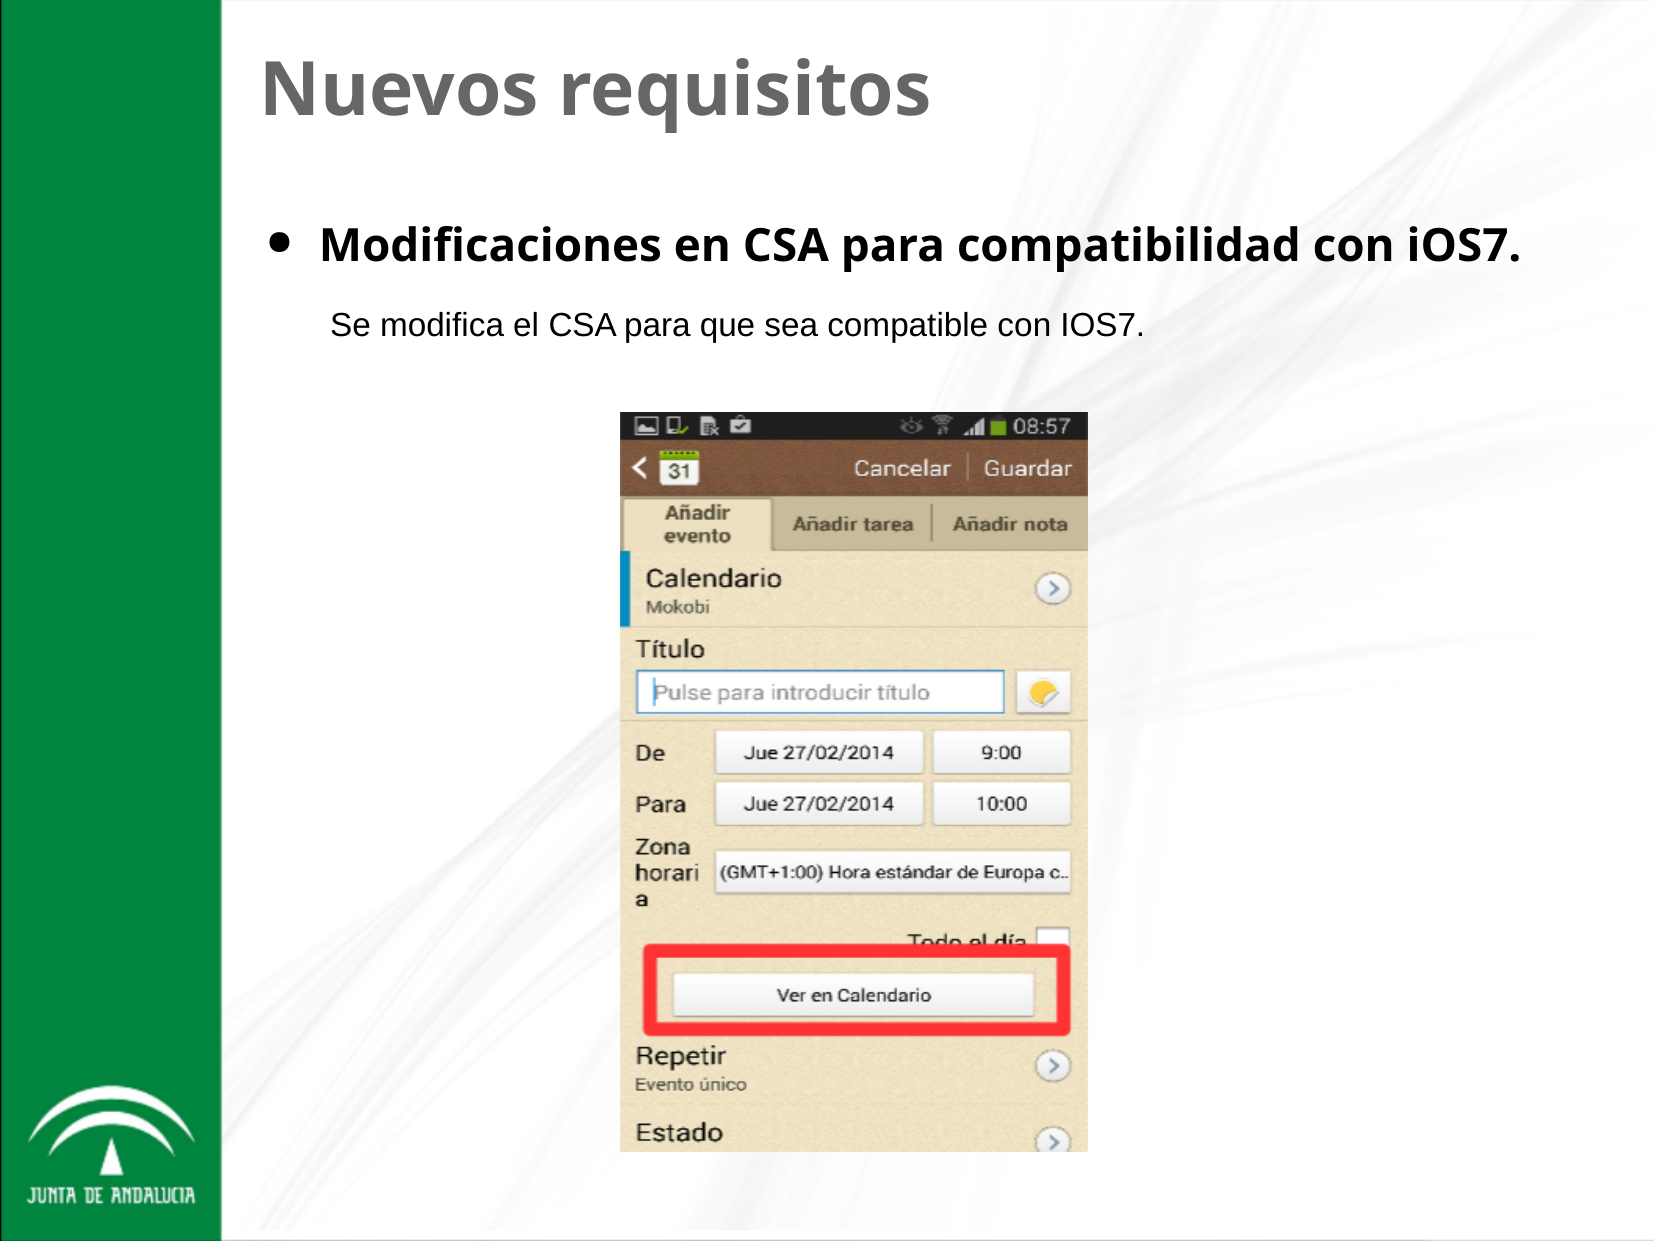

Nuevos requisitos
# Modificaciones en CSA para compatibilidad con iOS7.
 Se modifica el CSA para que sea compatible con IOS7.